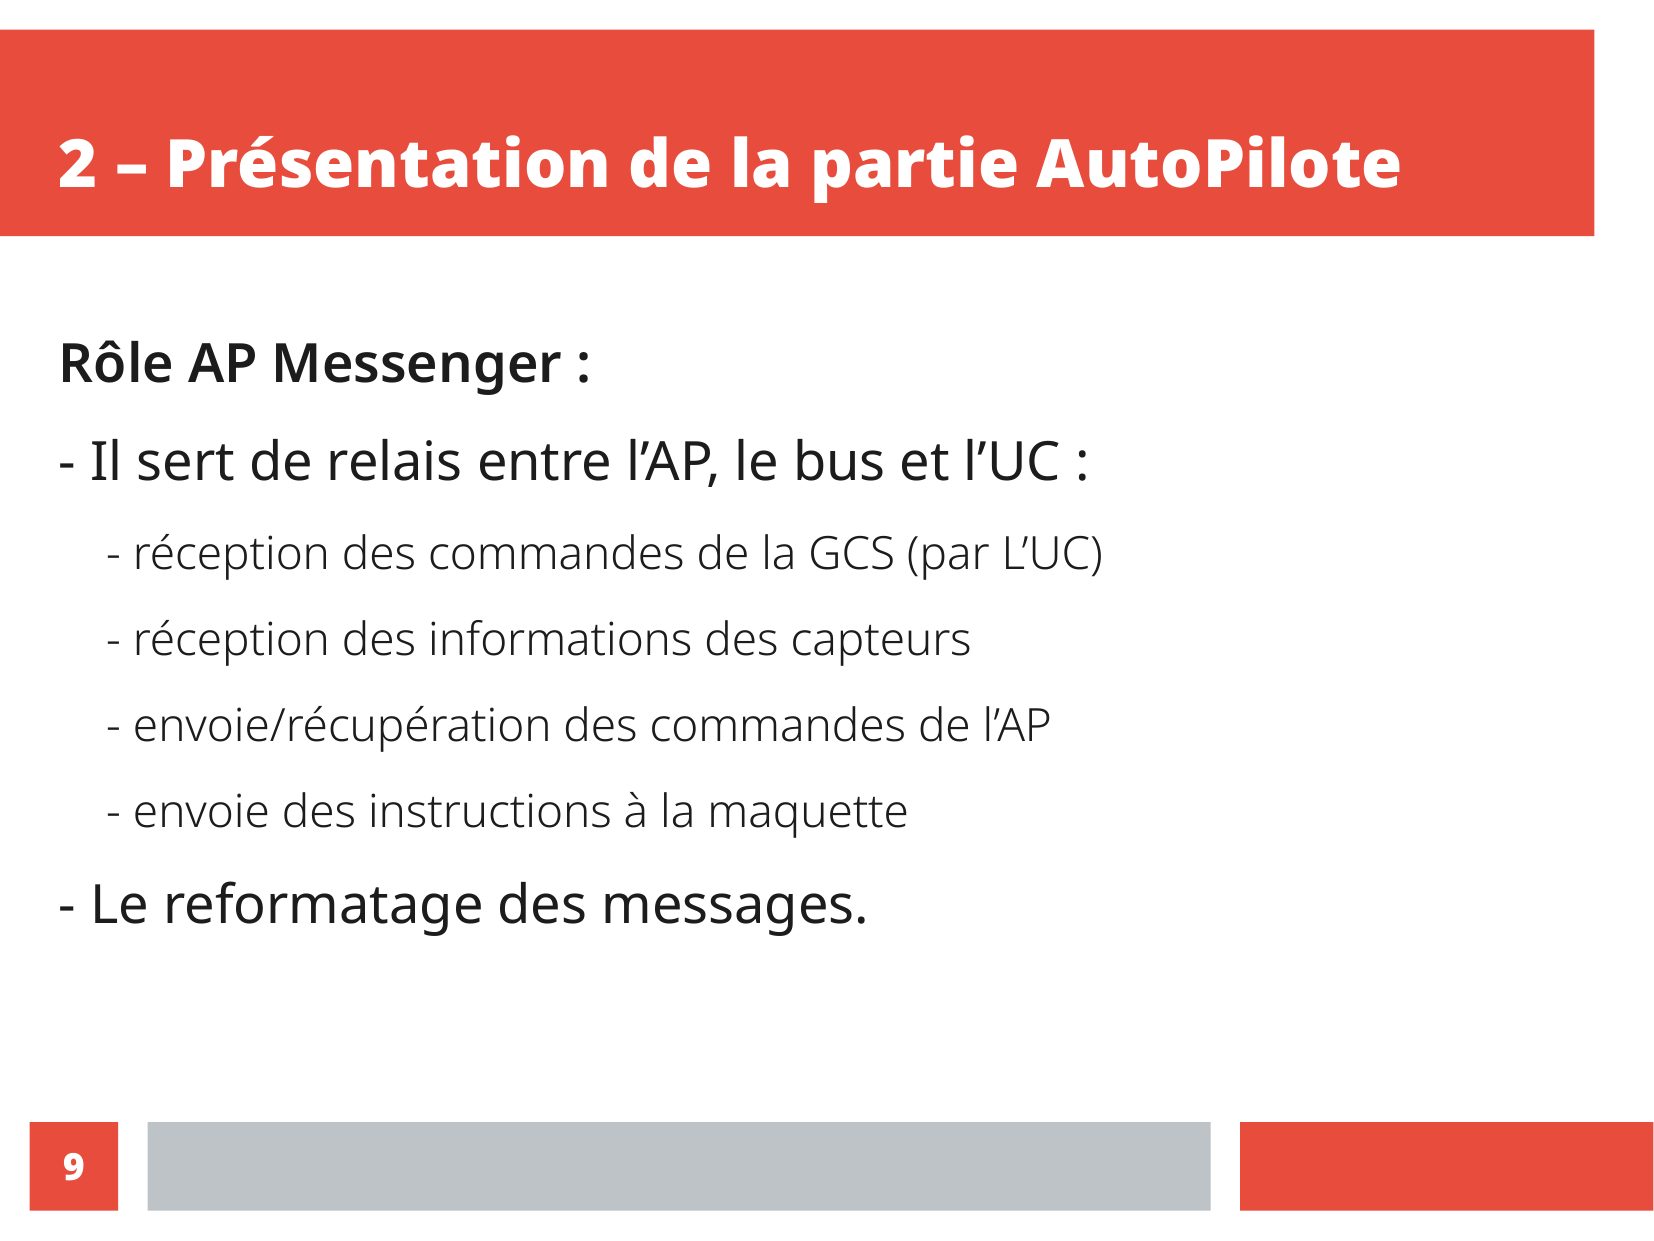

# 2 – Présentation de la partie AutoPilote
Rôle AP Messenger :
- Il sert de relais entre l’AP, le bus et l’UC :
- réception des commandes de la GCS (par L’UC)
- réception des informations des capteurs
- envoie/récupération des commandes de l’AP
- envoie des instructions à la maquette
- Le reformatage des messages.
9